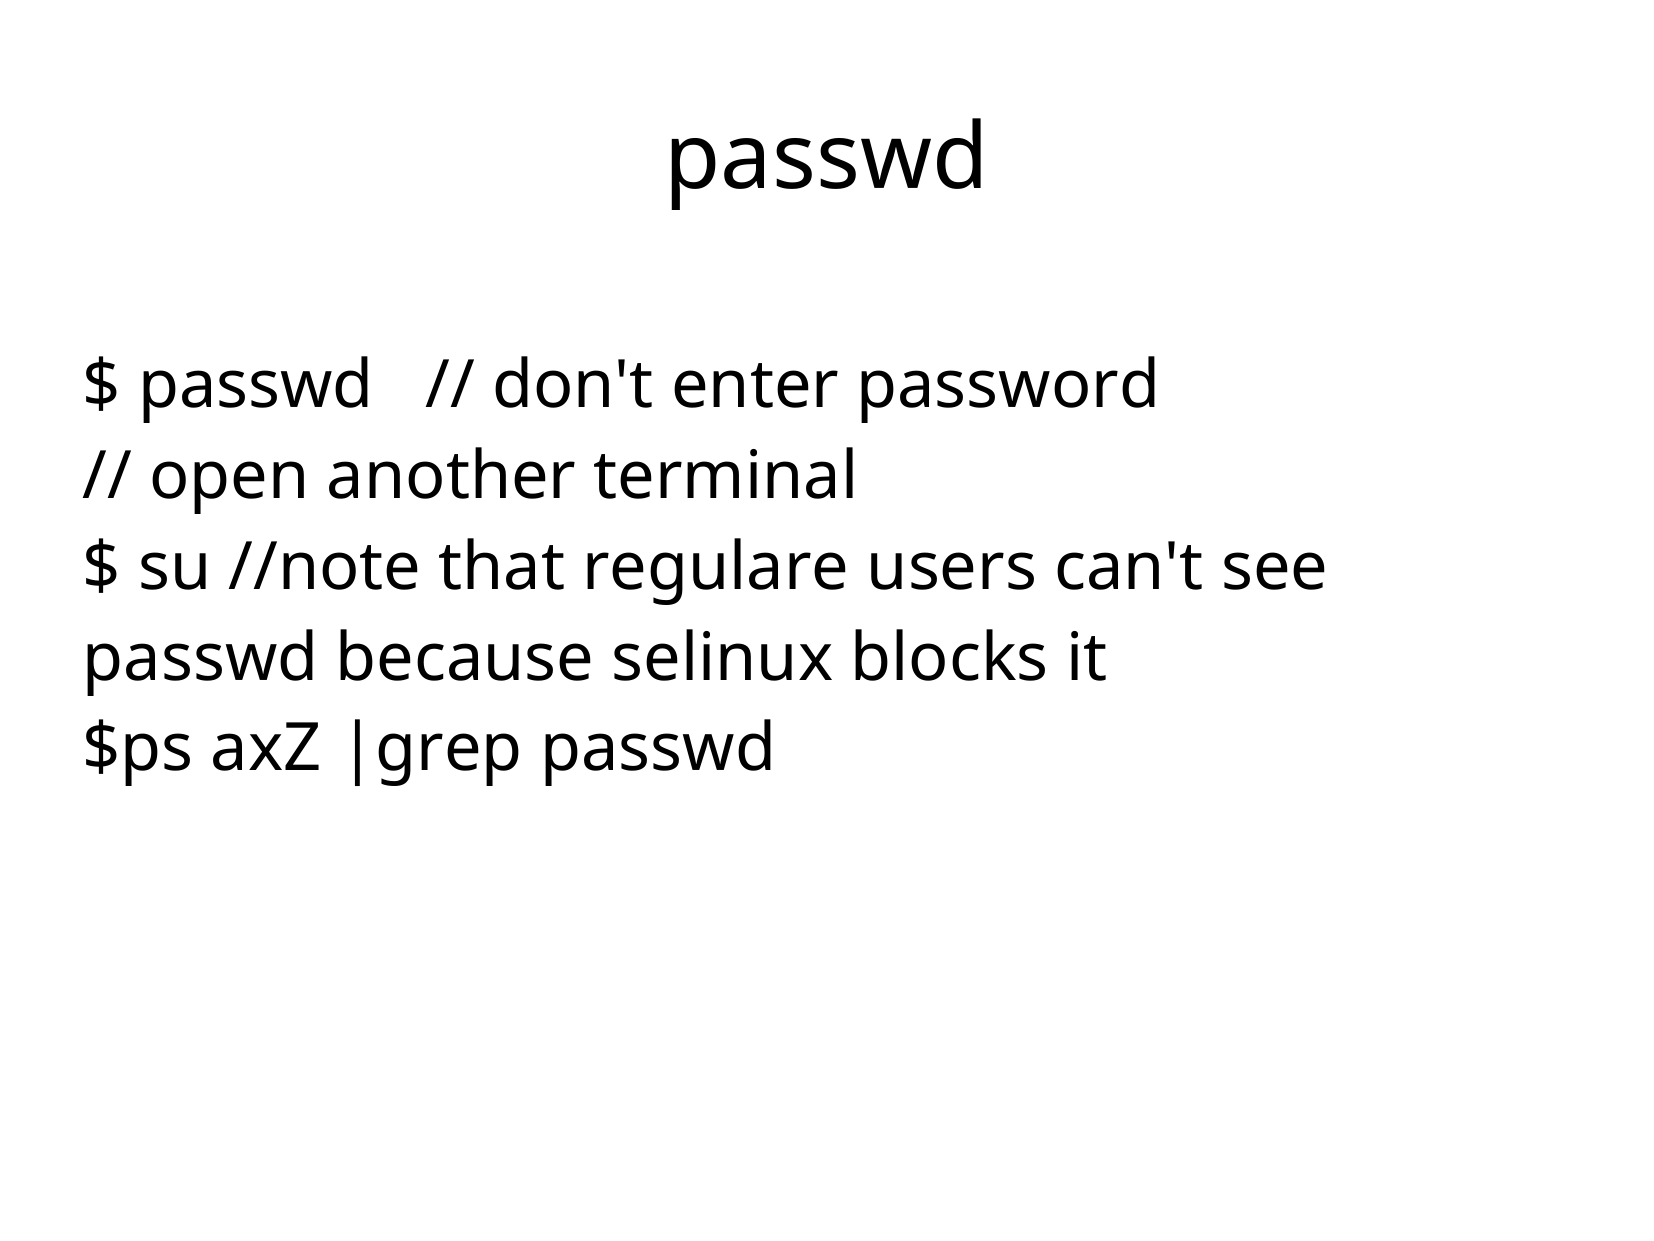

# passwd
$ passwd // don't enter password
// open another terminal
$ su //note that regulare users can't see passwd because selinux blocks it
$ps axZ |grep passwd